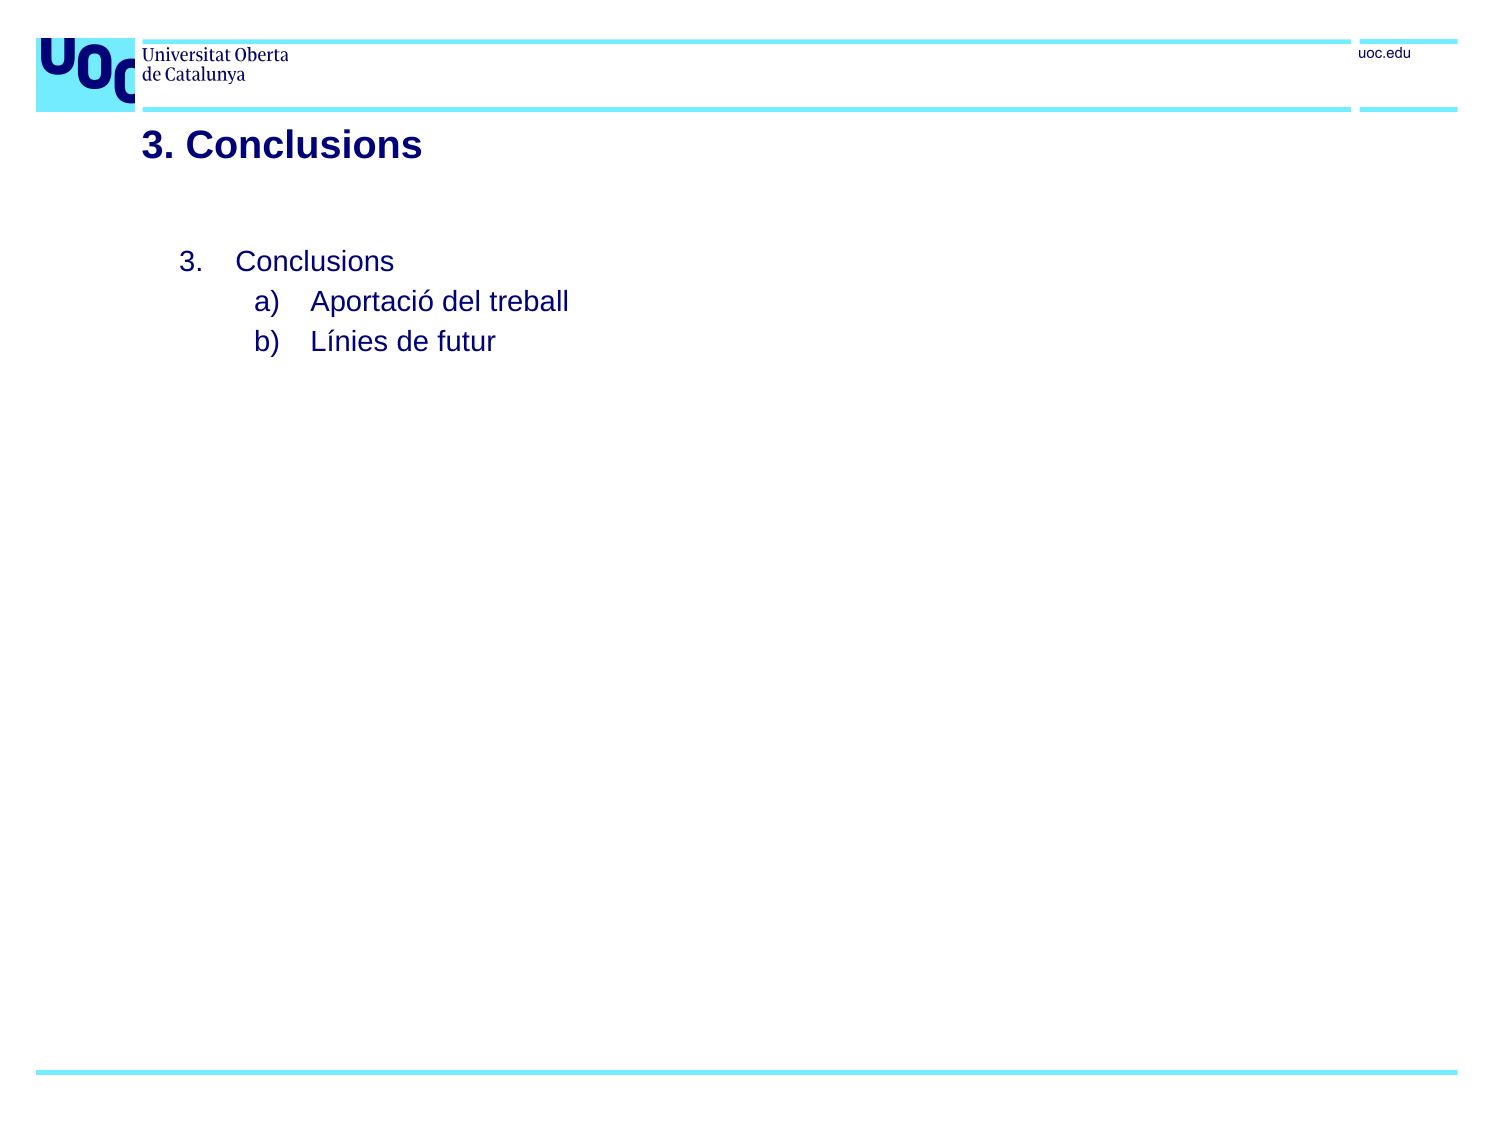

# 3. Conclusions
Conclusions
Aportació del treball
Línies de futur